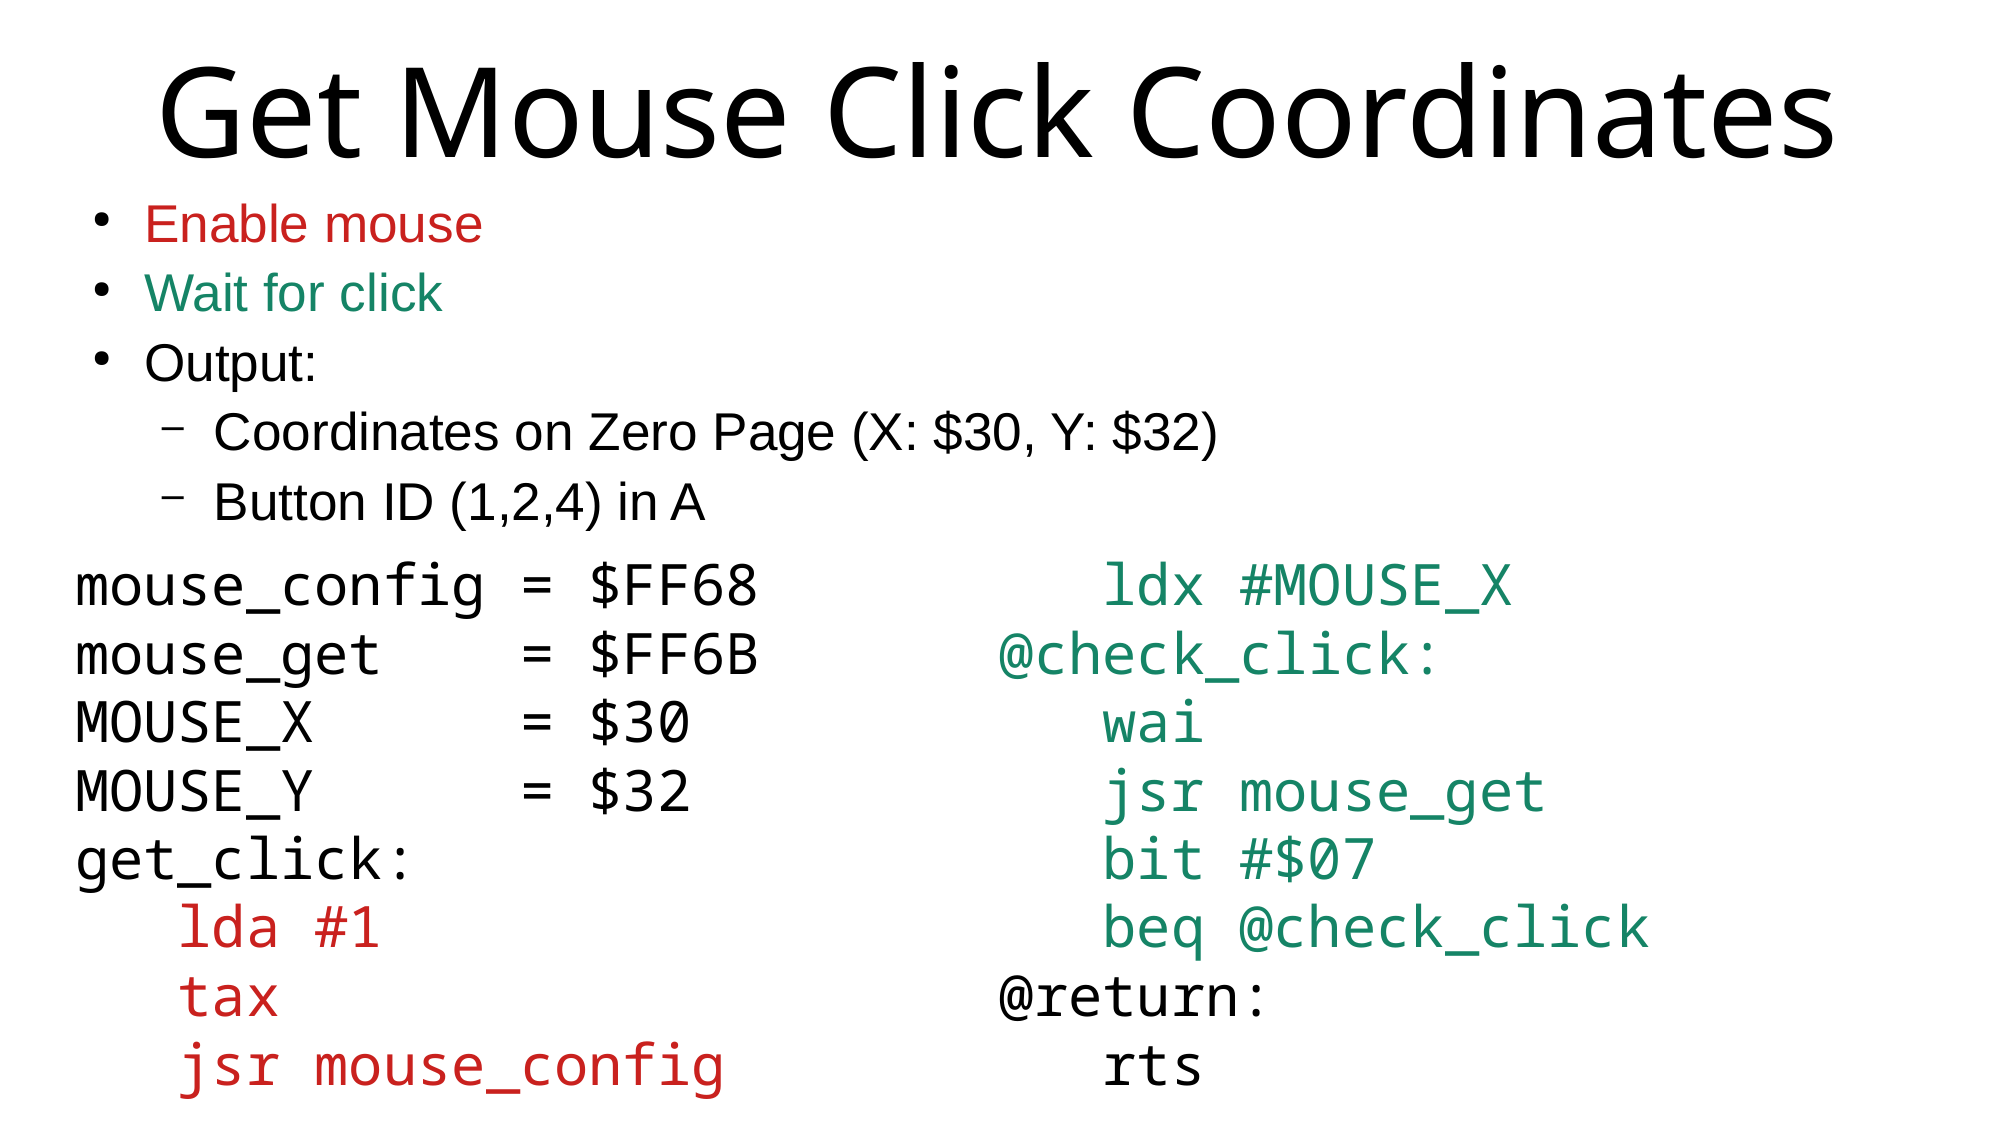

Get Mouse Click Coordinates
# Enable mouse
Wait for click
Output:
Coordinates on Zero Page (X: $30, Y: $32)
Button ID (1,2,4) in A
mouse_config = $FF68 ldx #MOUSE_X
mouse_get = $FF6B @check_click:
MOUSE_X = $30 wai
MOUSE_Y = $32 jsr mouse_get
get_click: bit #$07
 lda #1 beq @check_click
 tax @return:
 jsr mouse_config rts